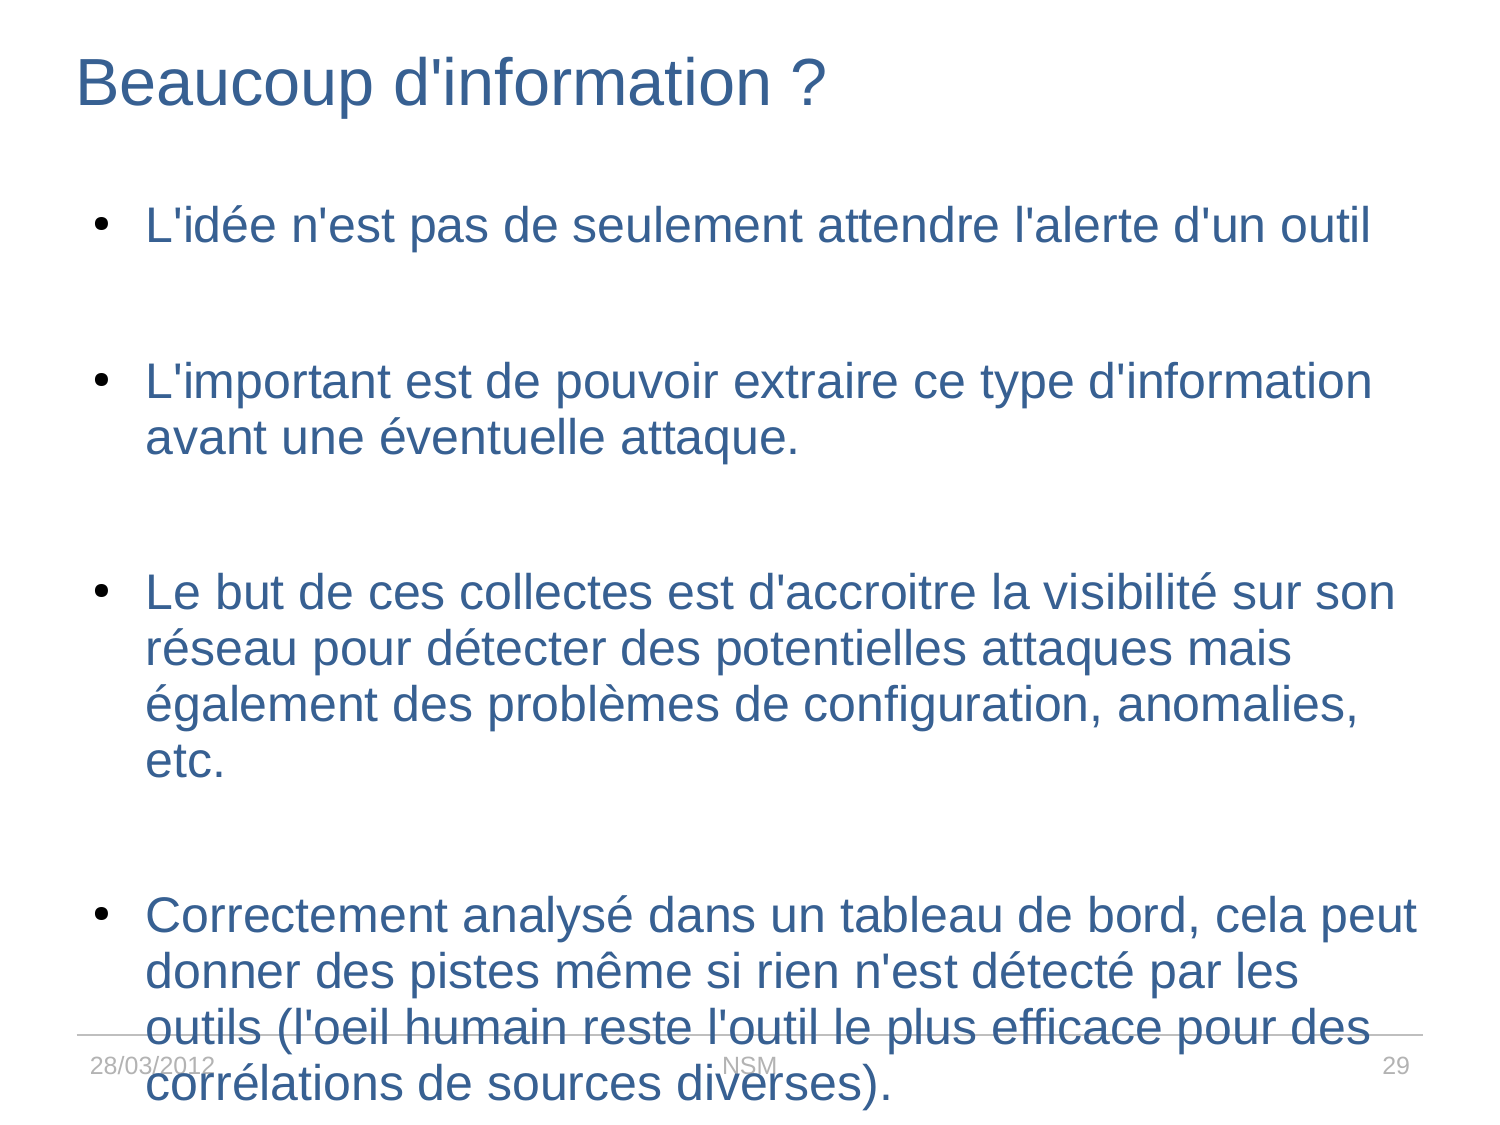

# Beaucoup d'information ?
L'idée n'est pas de seulement attendre l'alerte d'un outil
L'important est de pouvoir extraire ce type d'information avant une éventuelle attaque.
Le but de ces collectes est d'accroitre la visibilité sur son réseau pour détecter des potentielles attaques mais également des problèmes de configuration, anomalies, etc.
Correctement analysé dans un tableau de bord, cela peut donner des pistes même si rien n'est détecté par les outils (l'oeil humain reste l'outil le plus efficace pour des corrélations de sources diverses).
Date
Your footer here
29